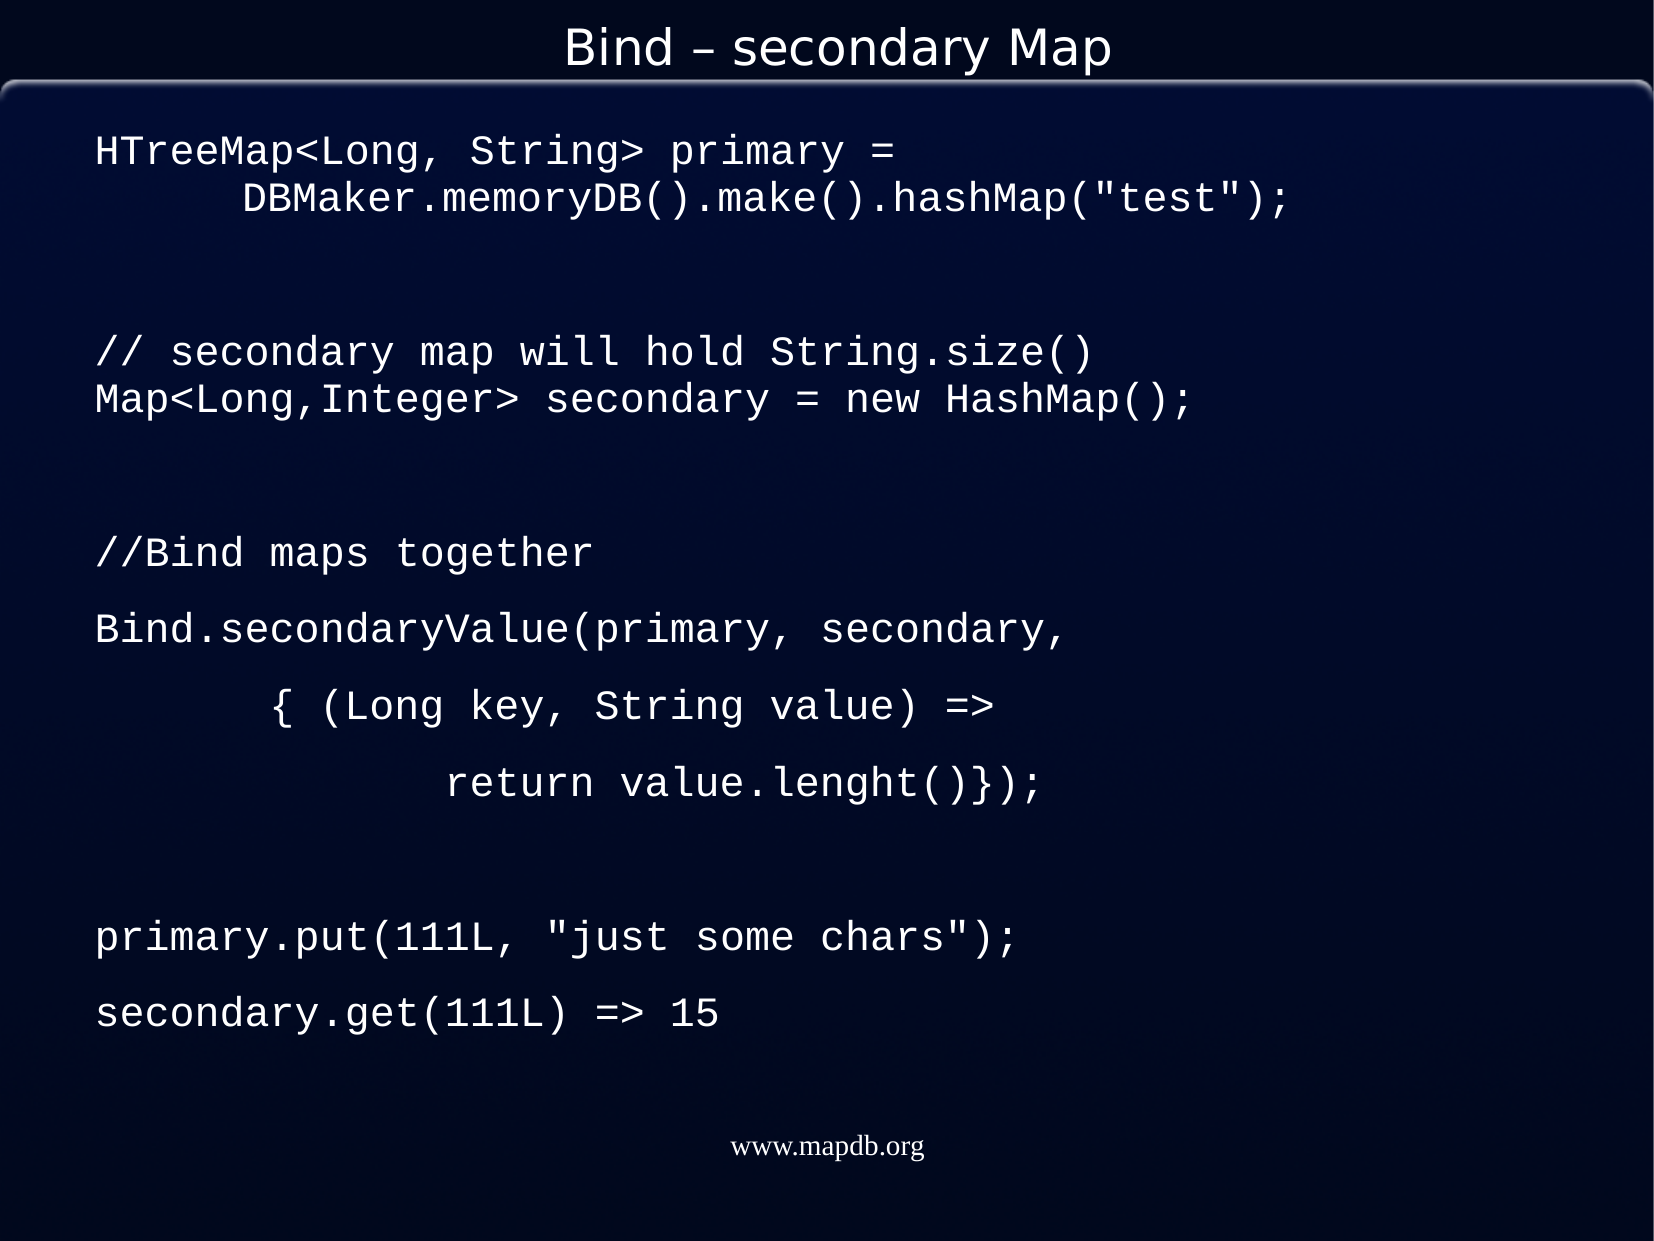

# Bind – secondary Map
HTreeMap<Long, String> primary =
	 	DBMaker.memoryDB().make().hashMap("test");
// secondary map will hold String.size()
Map<Long,Integer> secondary = new HashMap();
//Bind maps together
Bind.secondaryValue(primary, secondary,
 { (Long key, String value) =>
 return value.lenght()});
primary.put(111L, "just some chars");
secondary.get(111L) => 15
www.mapdb.org